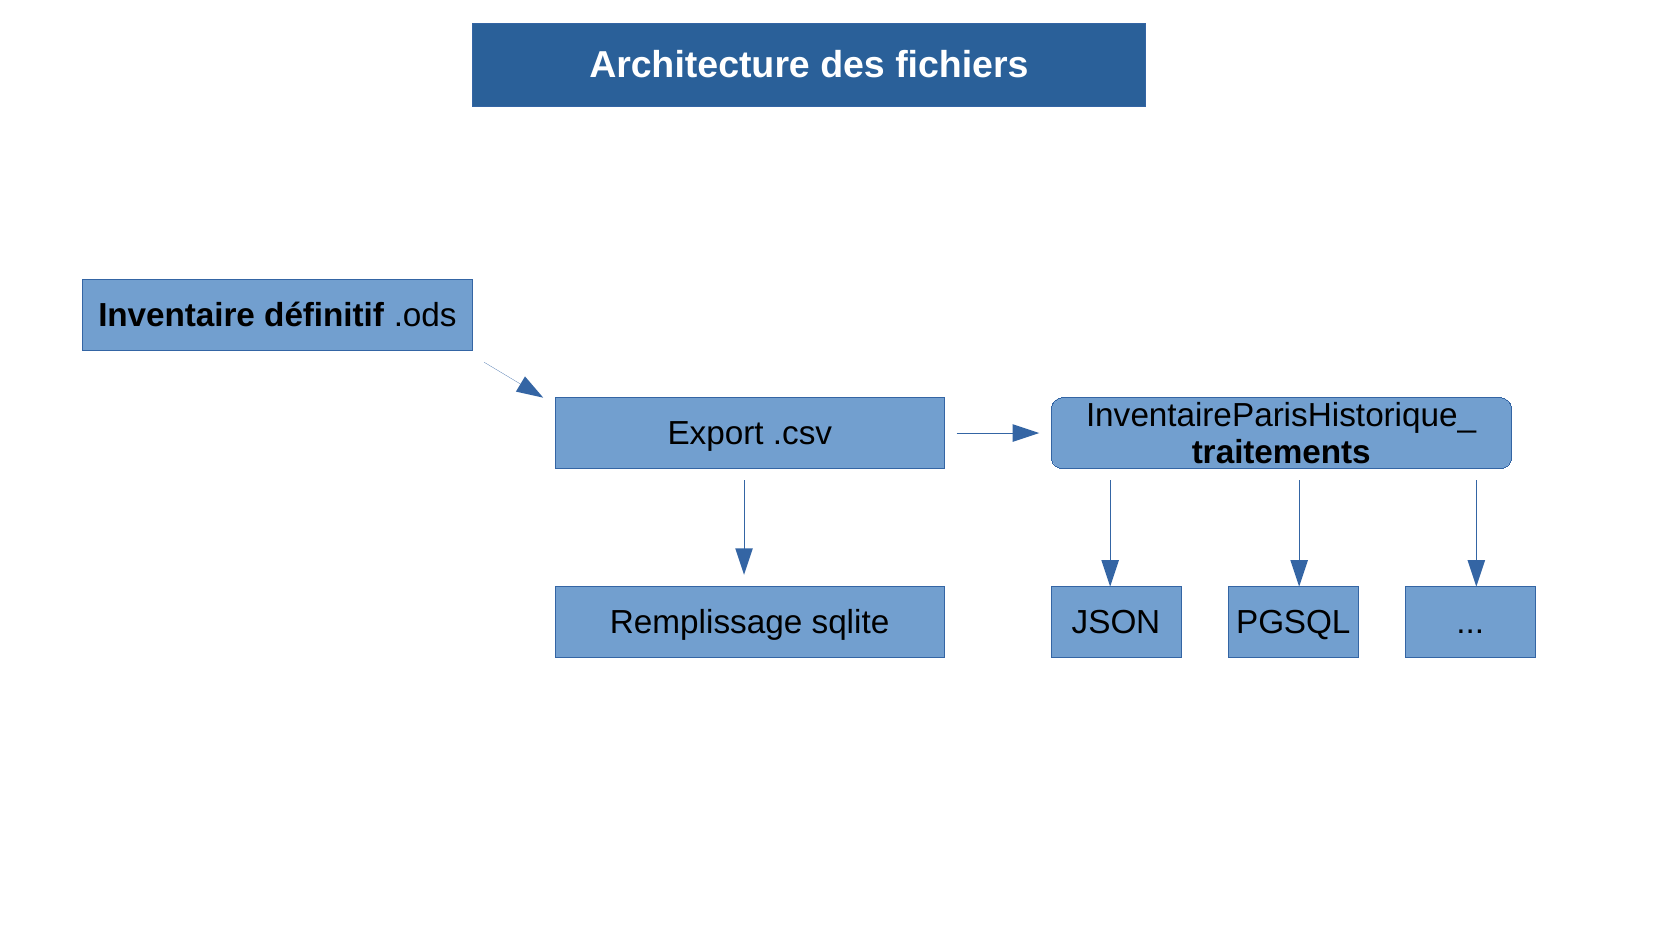

Architecture des fichiers
Inventaire définitif .ods
Export .csv
InventaireParisHistorique_
traitements
Remplissage sqlite
JSON
PGSQL
...